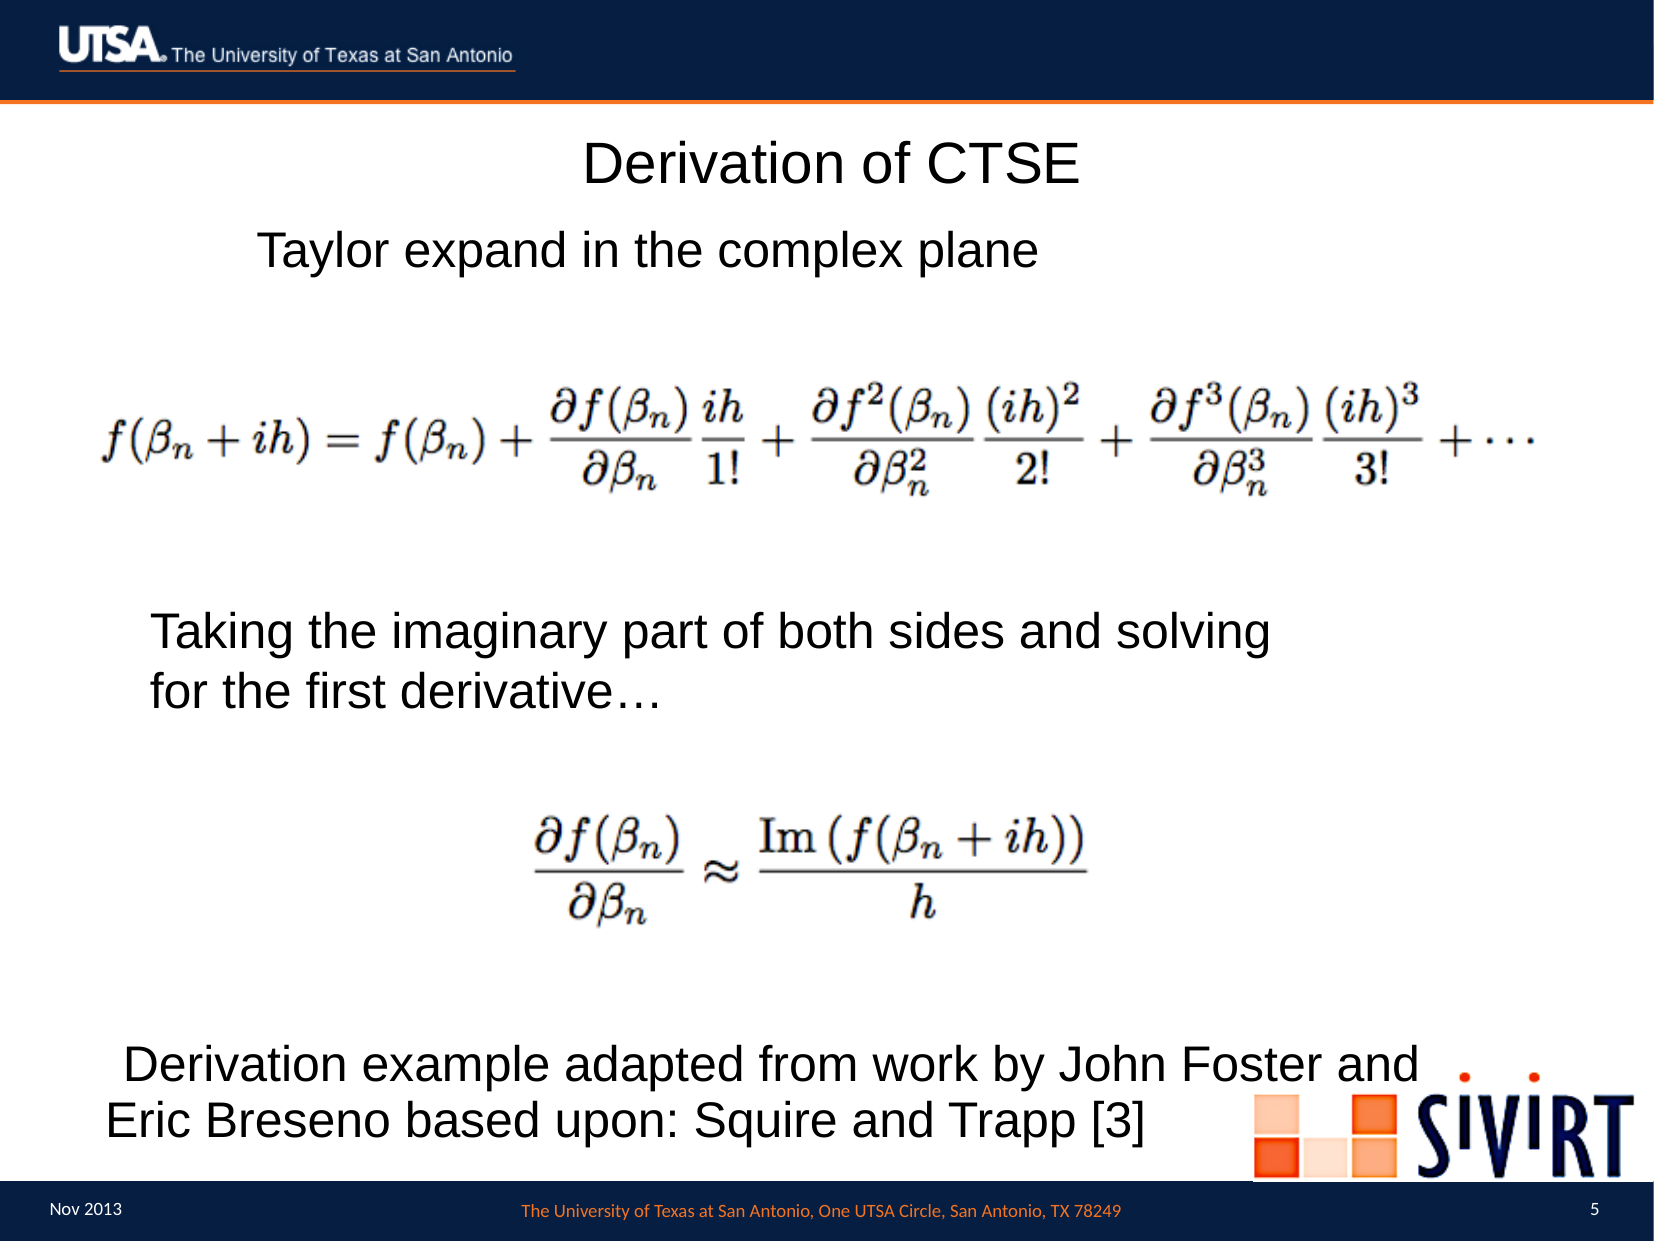

# Derivation of CTSE
Taylor expand in the complex plane
Taking the imaginary part of both sides and solving for the first derivative…
Derivation example adapted from work by John Foster and Eric Breseno based upon: Squire and Trapp [3]